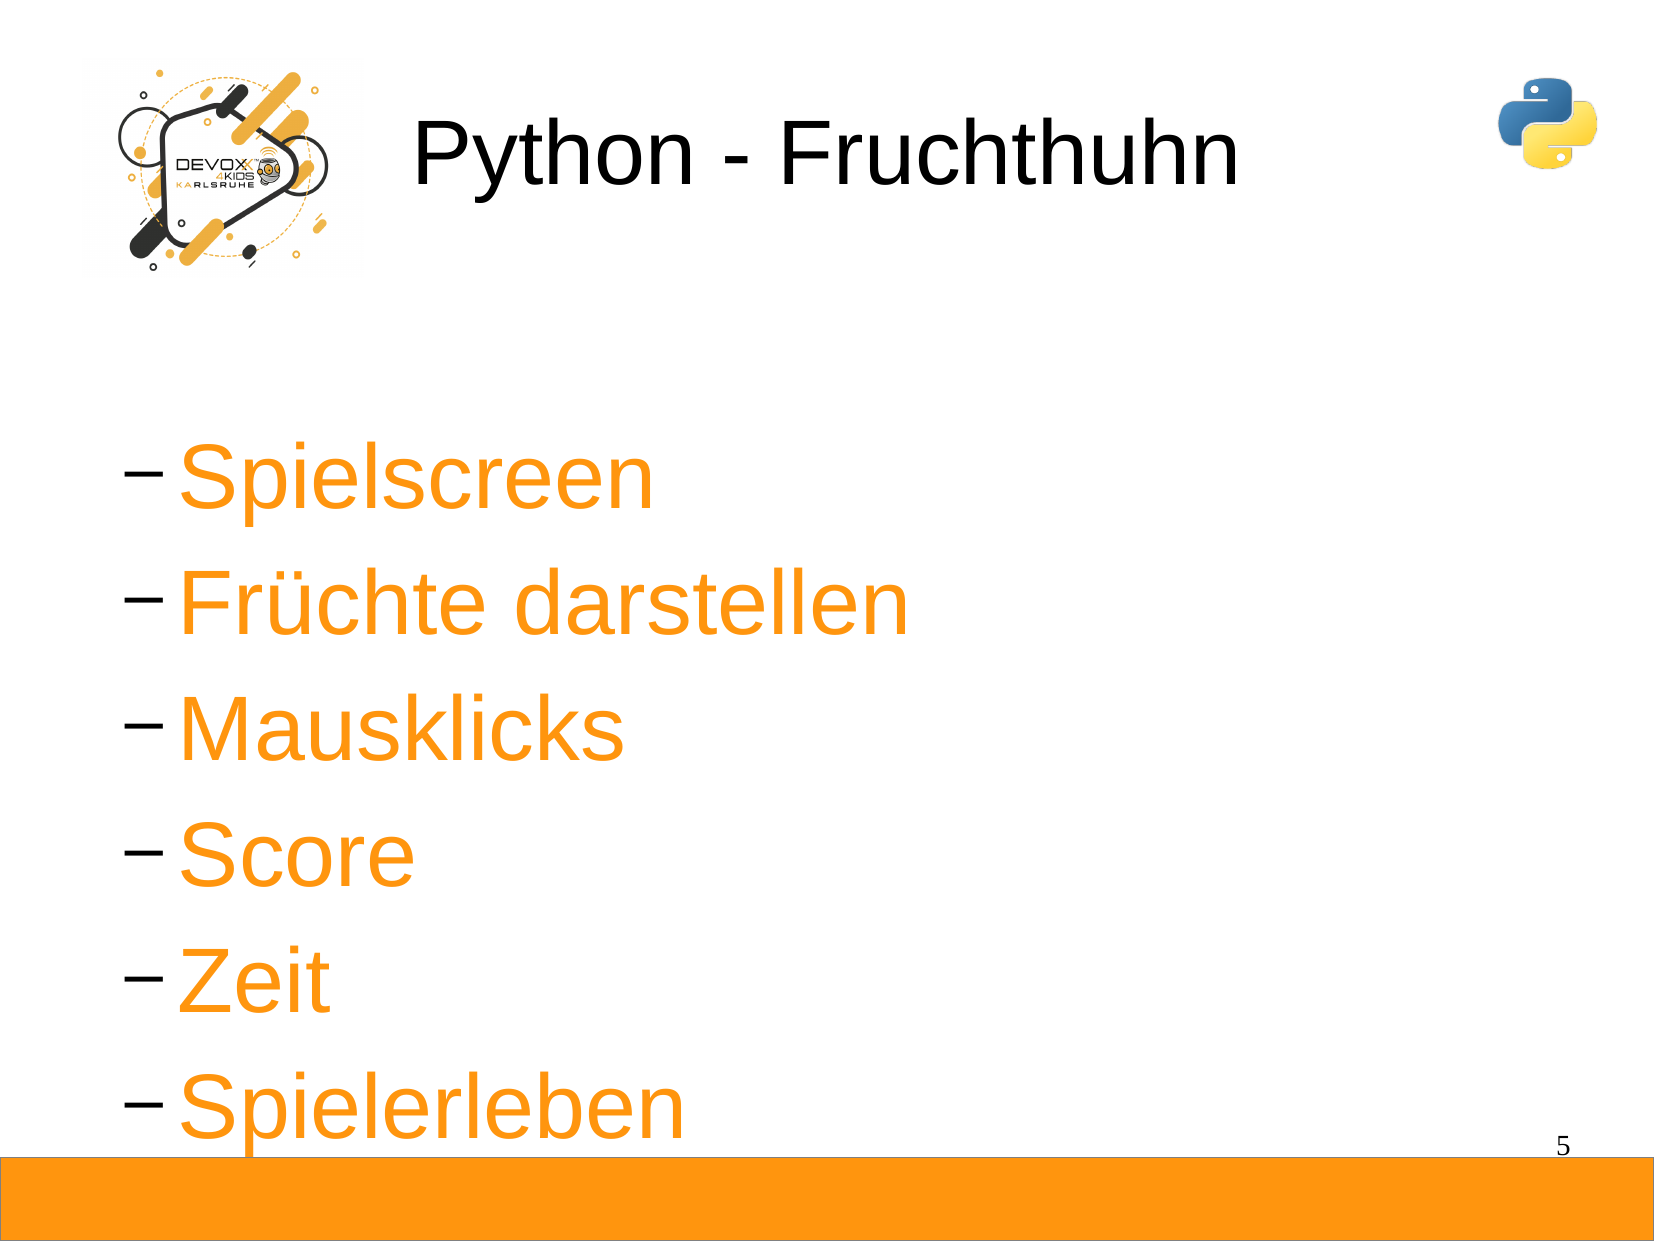

# Python - Fruchthuhn
Spielscreen
Früchte darstellen
Mausklicks
Score
Zeit
Spielerleben
5